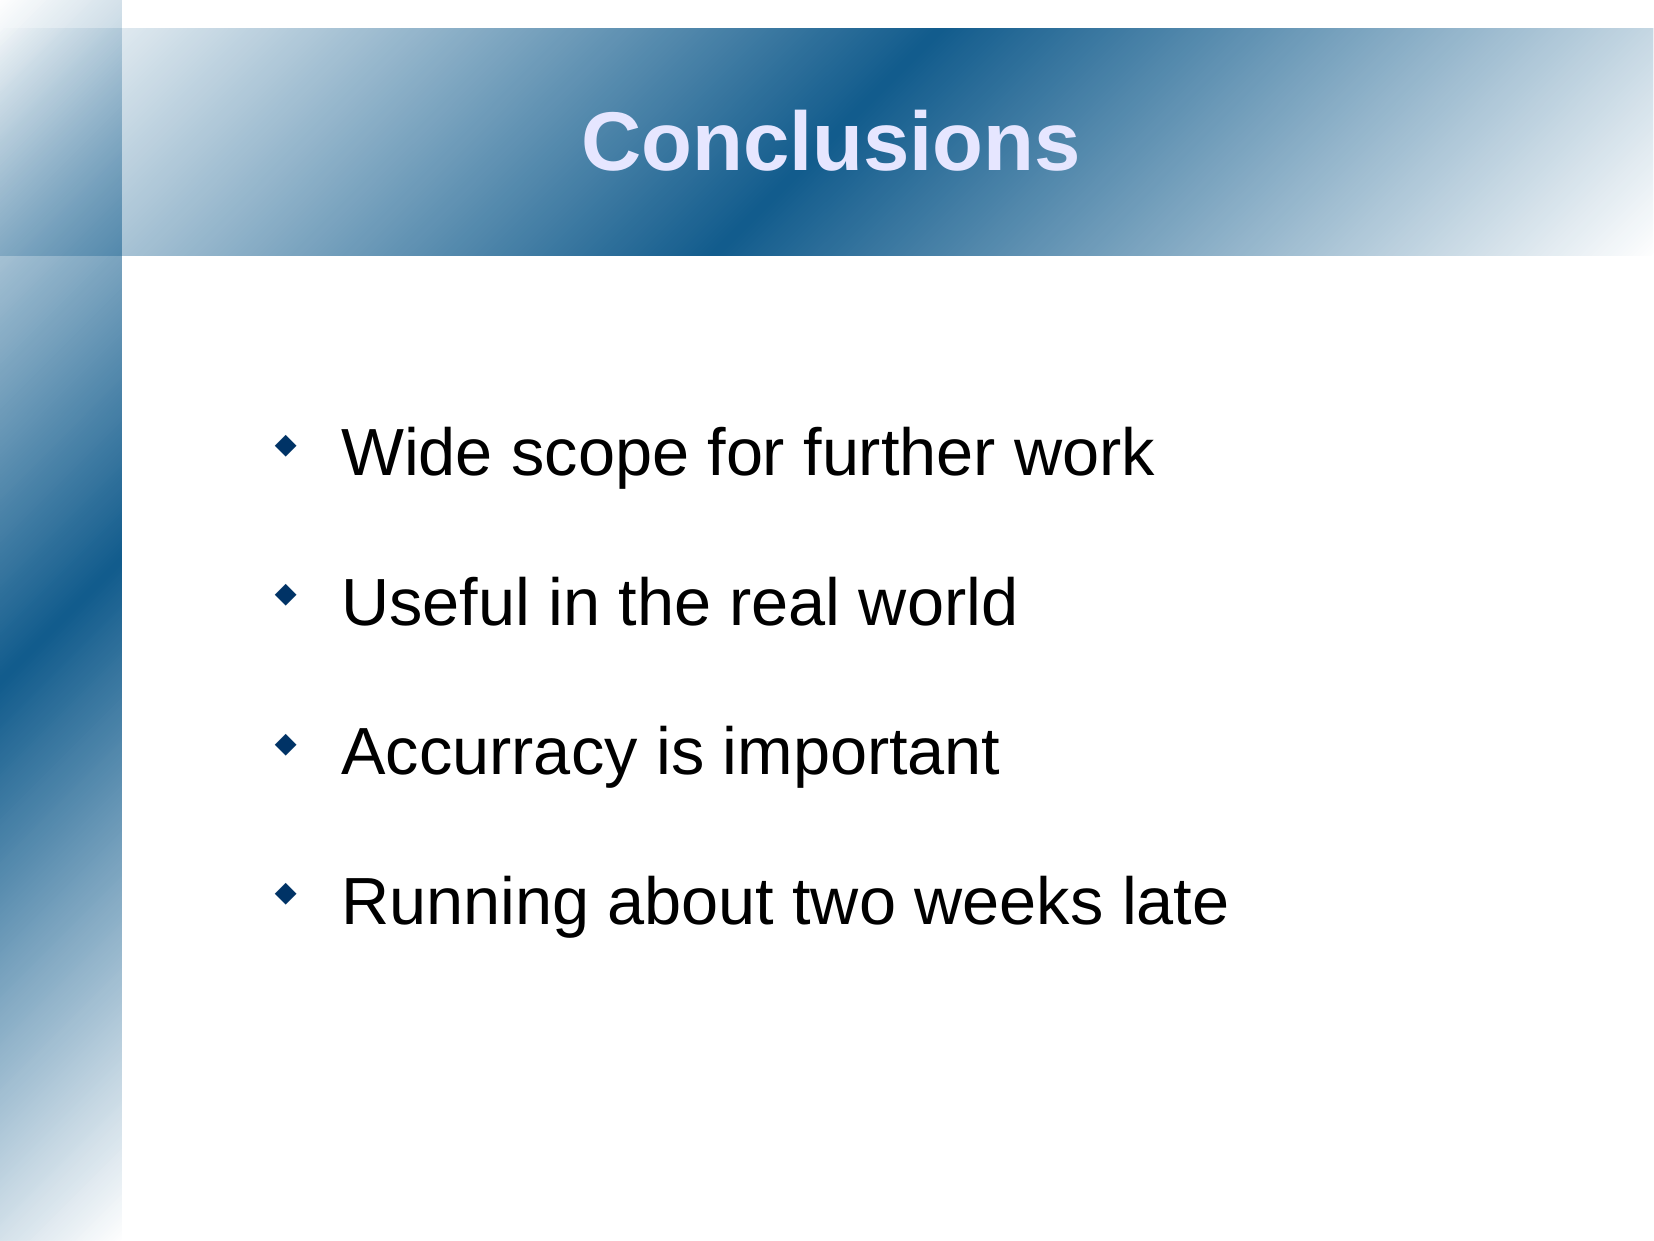

# Conclusions
Wide scope for further work
Useful in the real world
Accurracy is important
Running about two weeks late